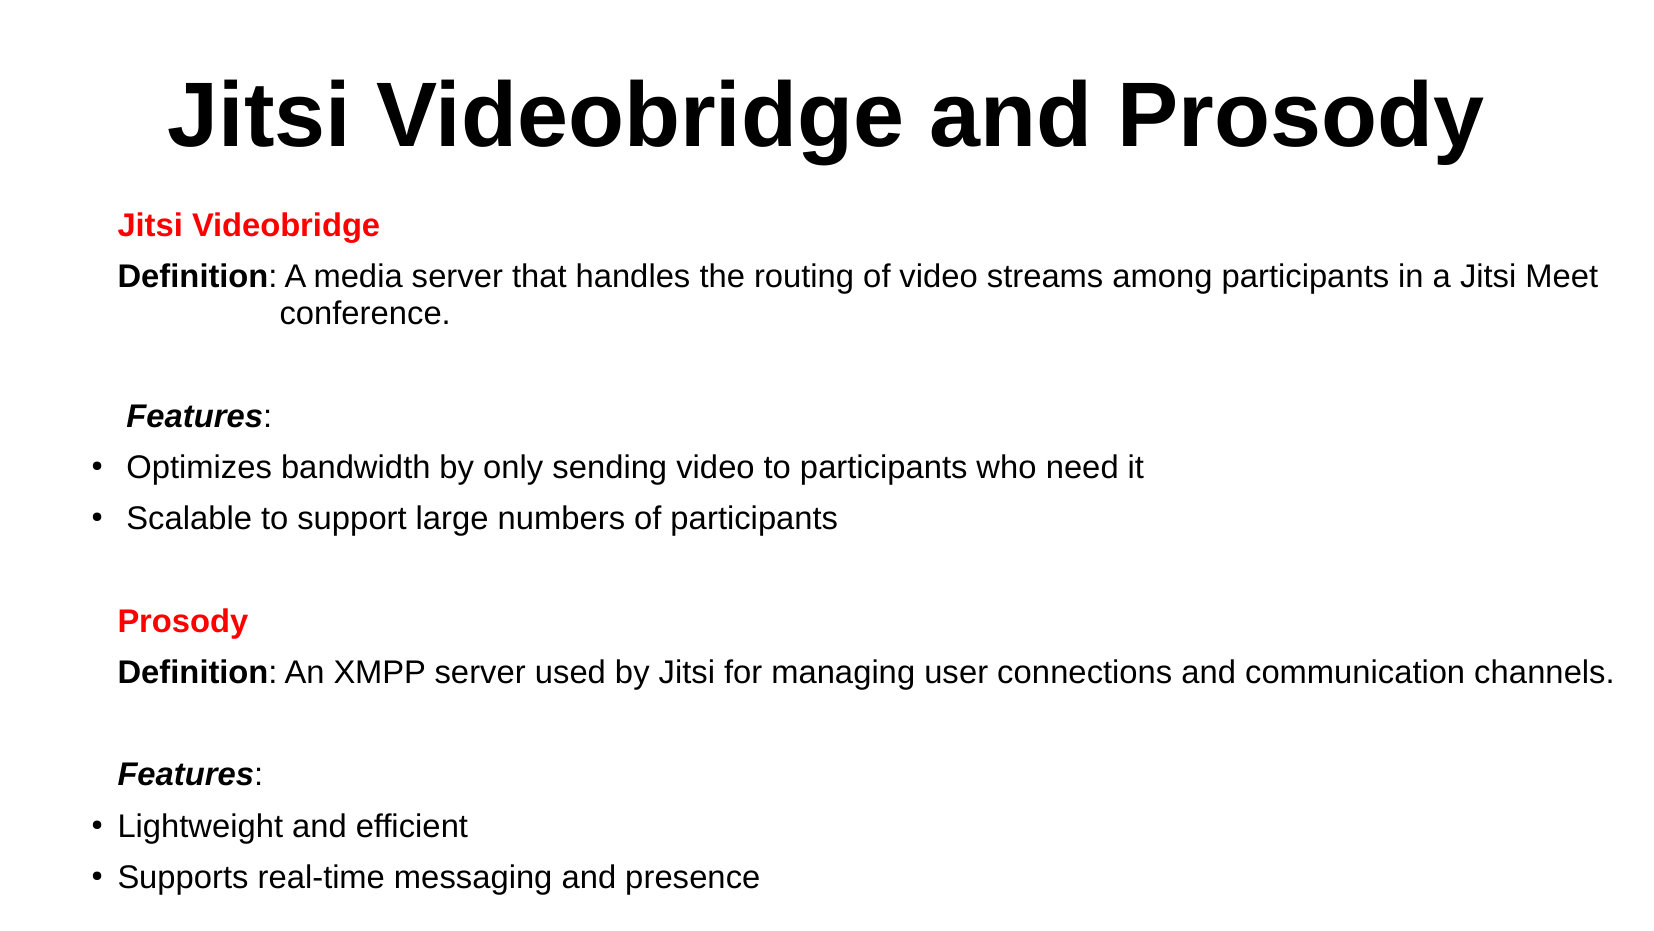

# Jitsi Videobridge and Prosody
Jitsi Videobridge
Definition: A media server that handles the routing of video streams among participants in a Jitsi Meet 						 conference.
 Features:
 Optimizes bandwidth by only sending video to participants who need it
 Scalable to support large numbers of participants
Prosody
Definition: An XMPP server used by Jitsi for managing user connections and communication channels.
Features:
Lightweight and efficient
Supports real-time messaging and presence